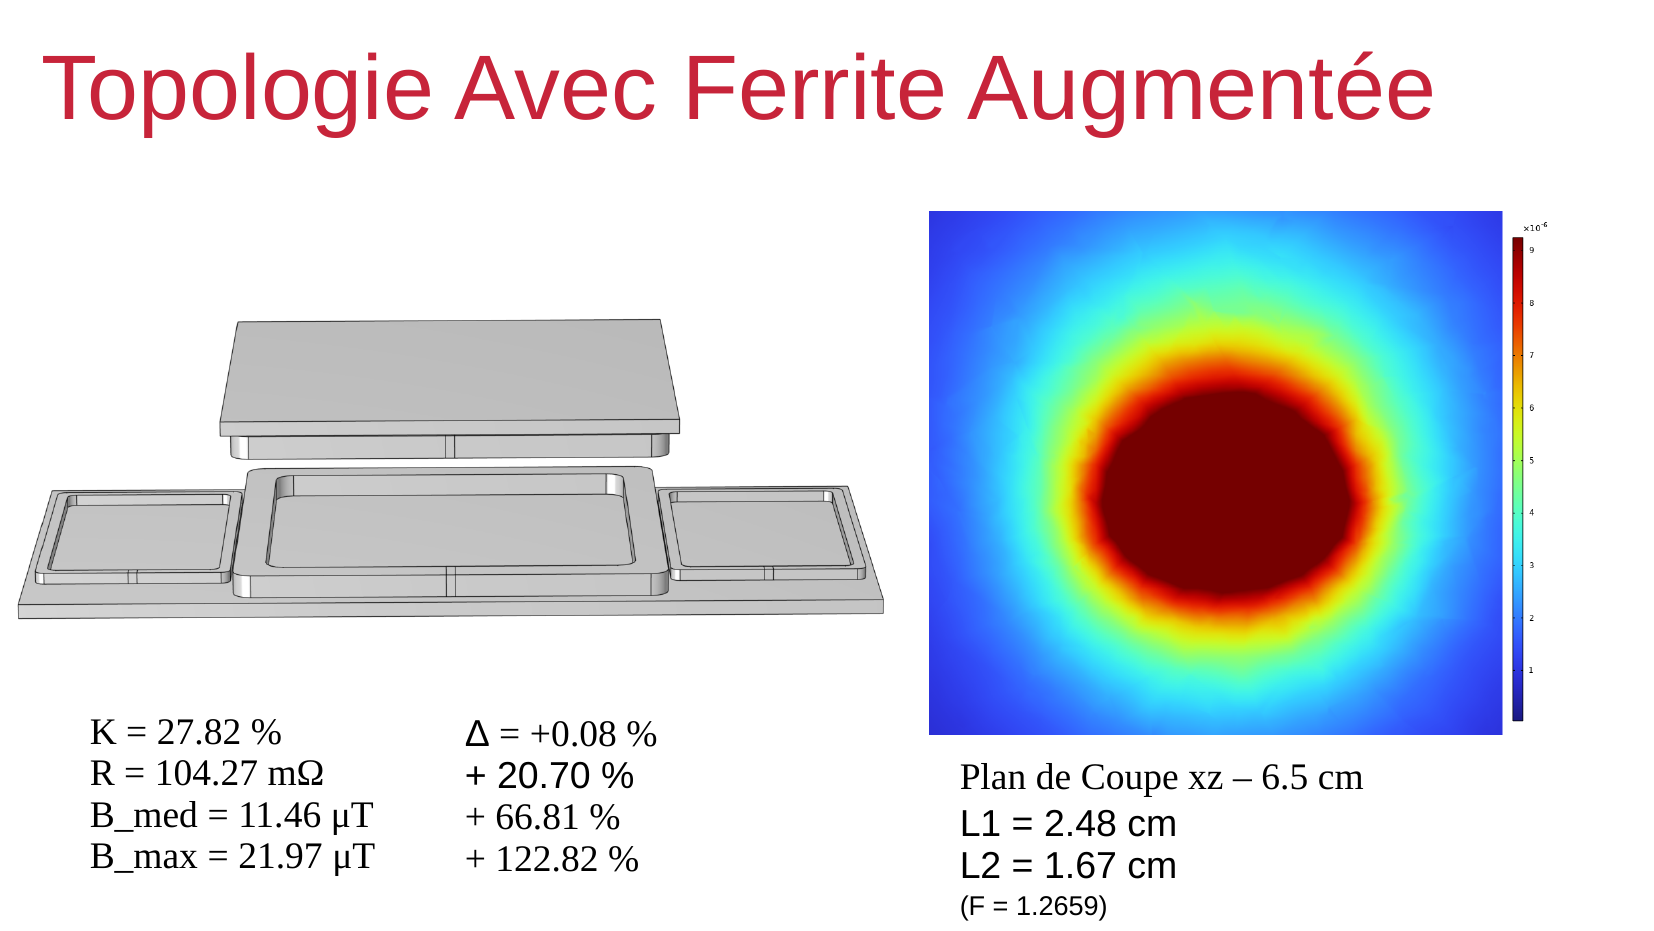

# Topologie Avec Ferrite Augmentée
K = 27.82 %
R = 104.27 mΩ
B_med = 11.46 μT
B_max = 21.97 μT
Δ = +0.08 %
+ 20.70 %
+ 66.81 %
+ 122.82 %
Plan de Coupe xz – 6.5 cm
L1 = 2.48 cm
L2 = 1.67 cm
(F = 1.2659)